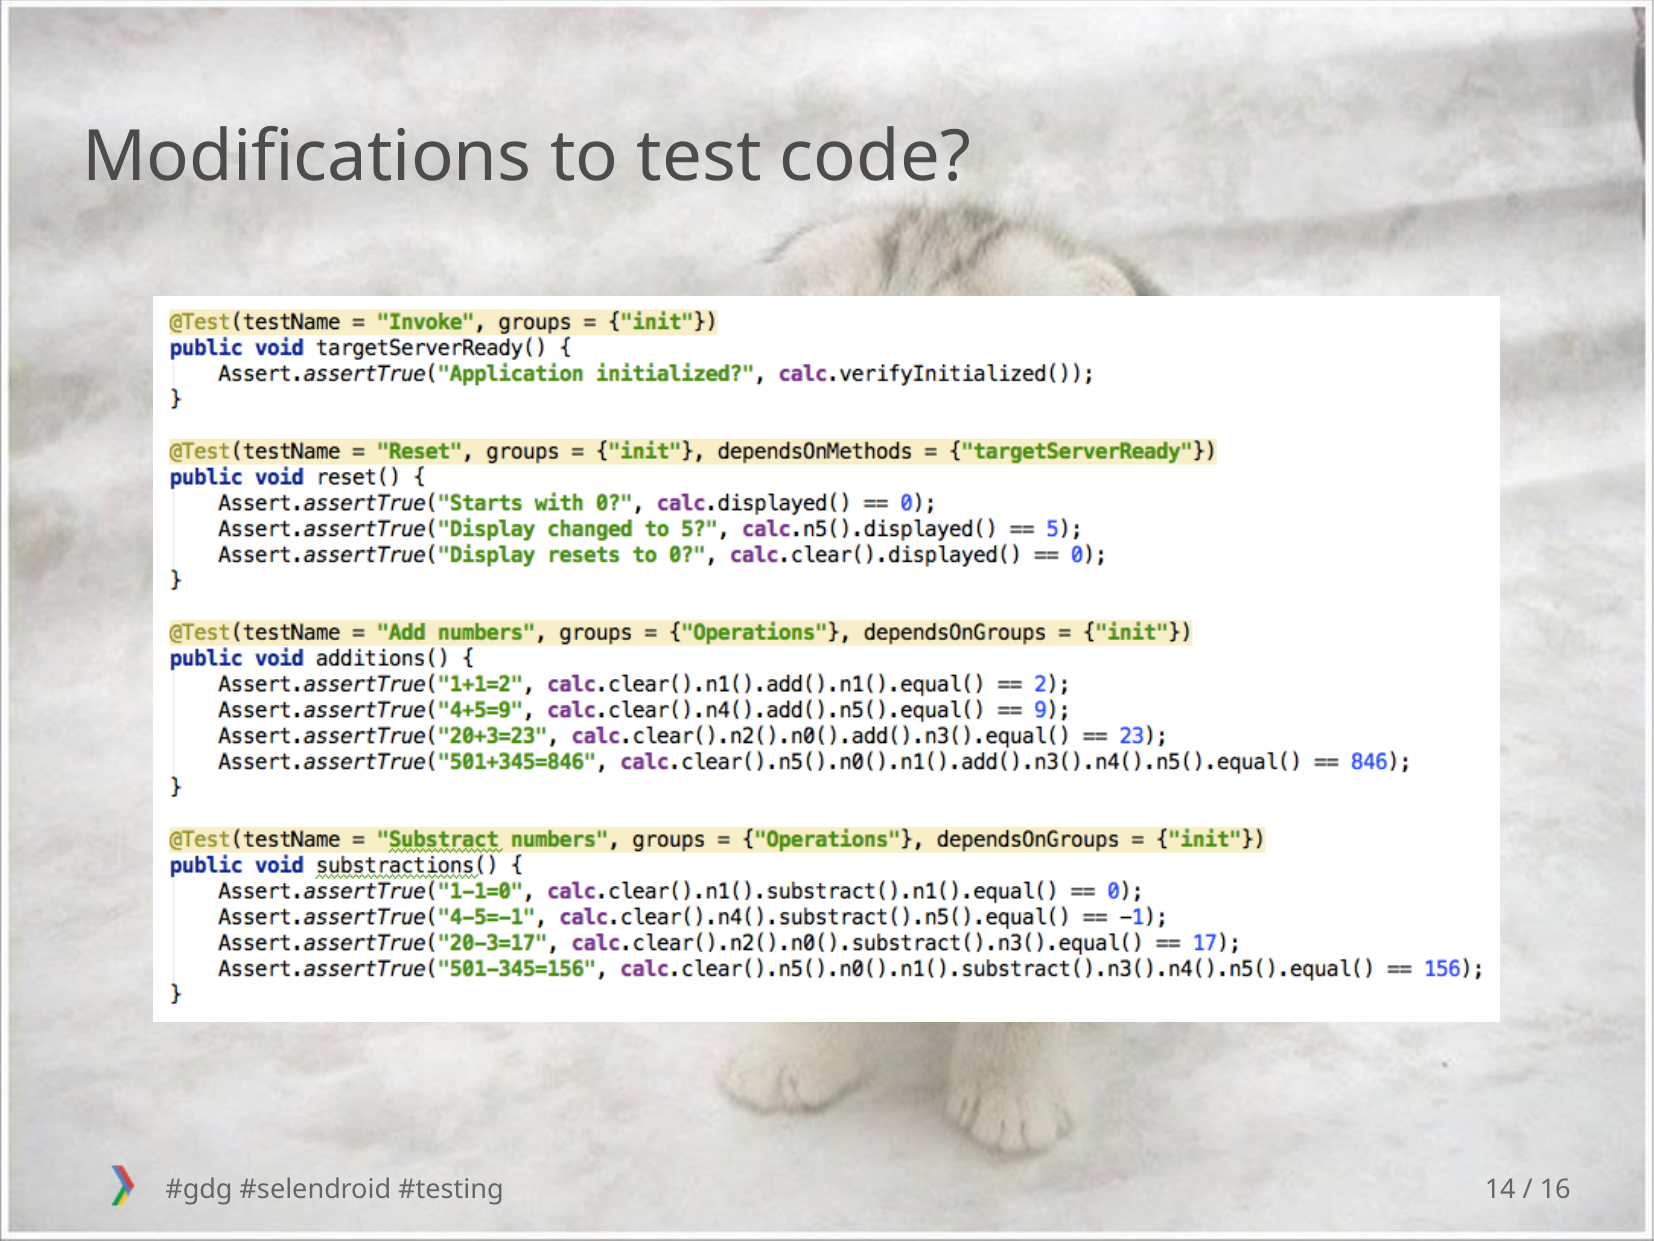

# Modifications to test code?
#gdg #selendroid #testing
14